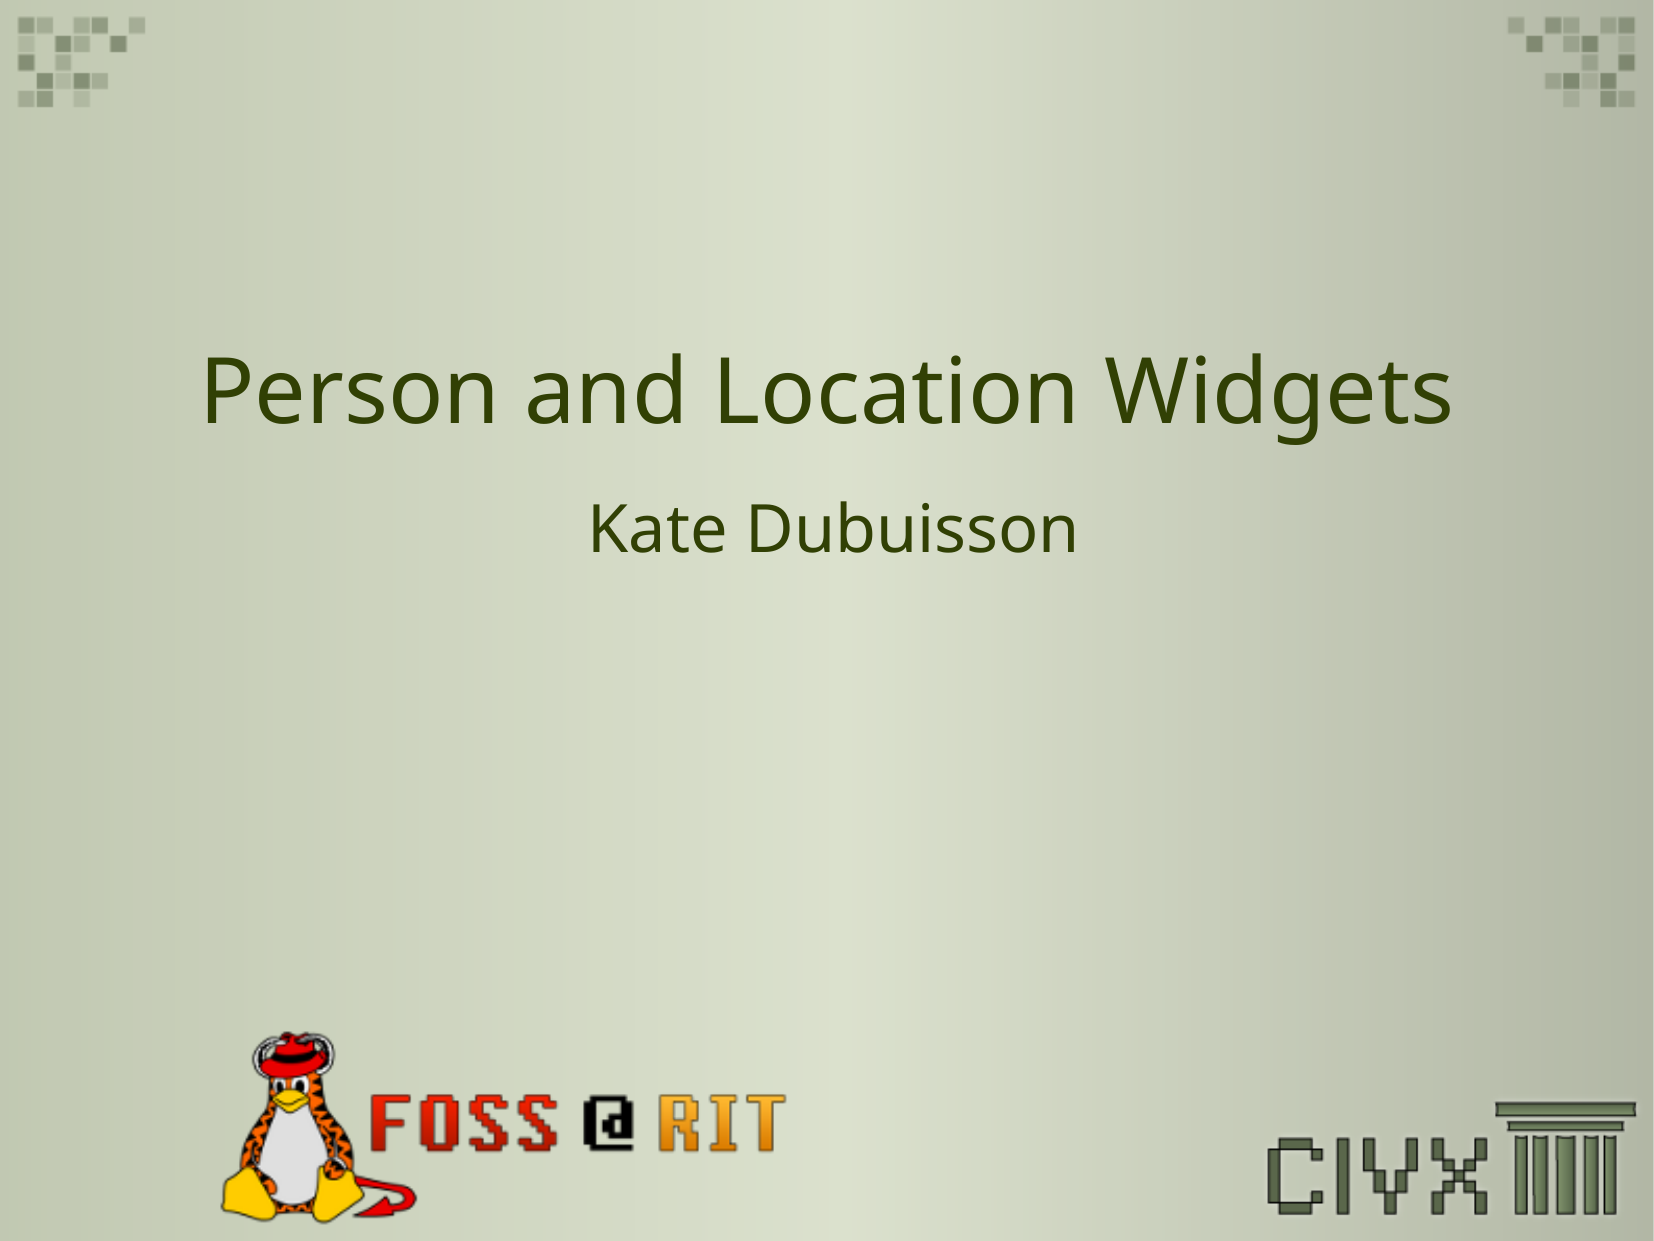

# Person and Location Widgets
Kate Dubuisson